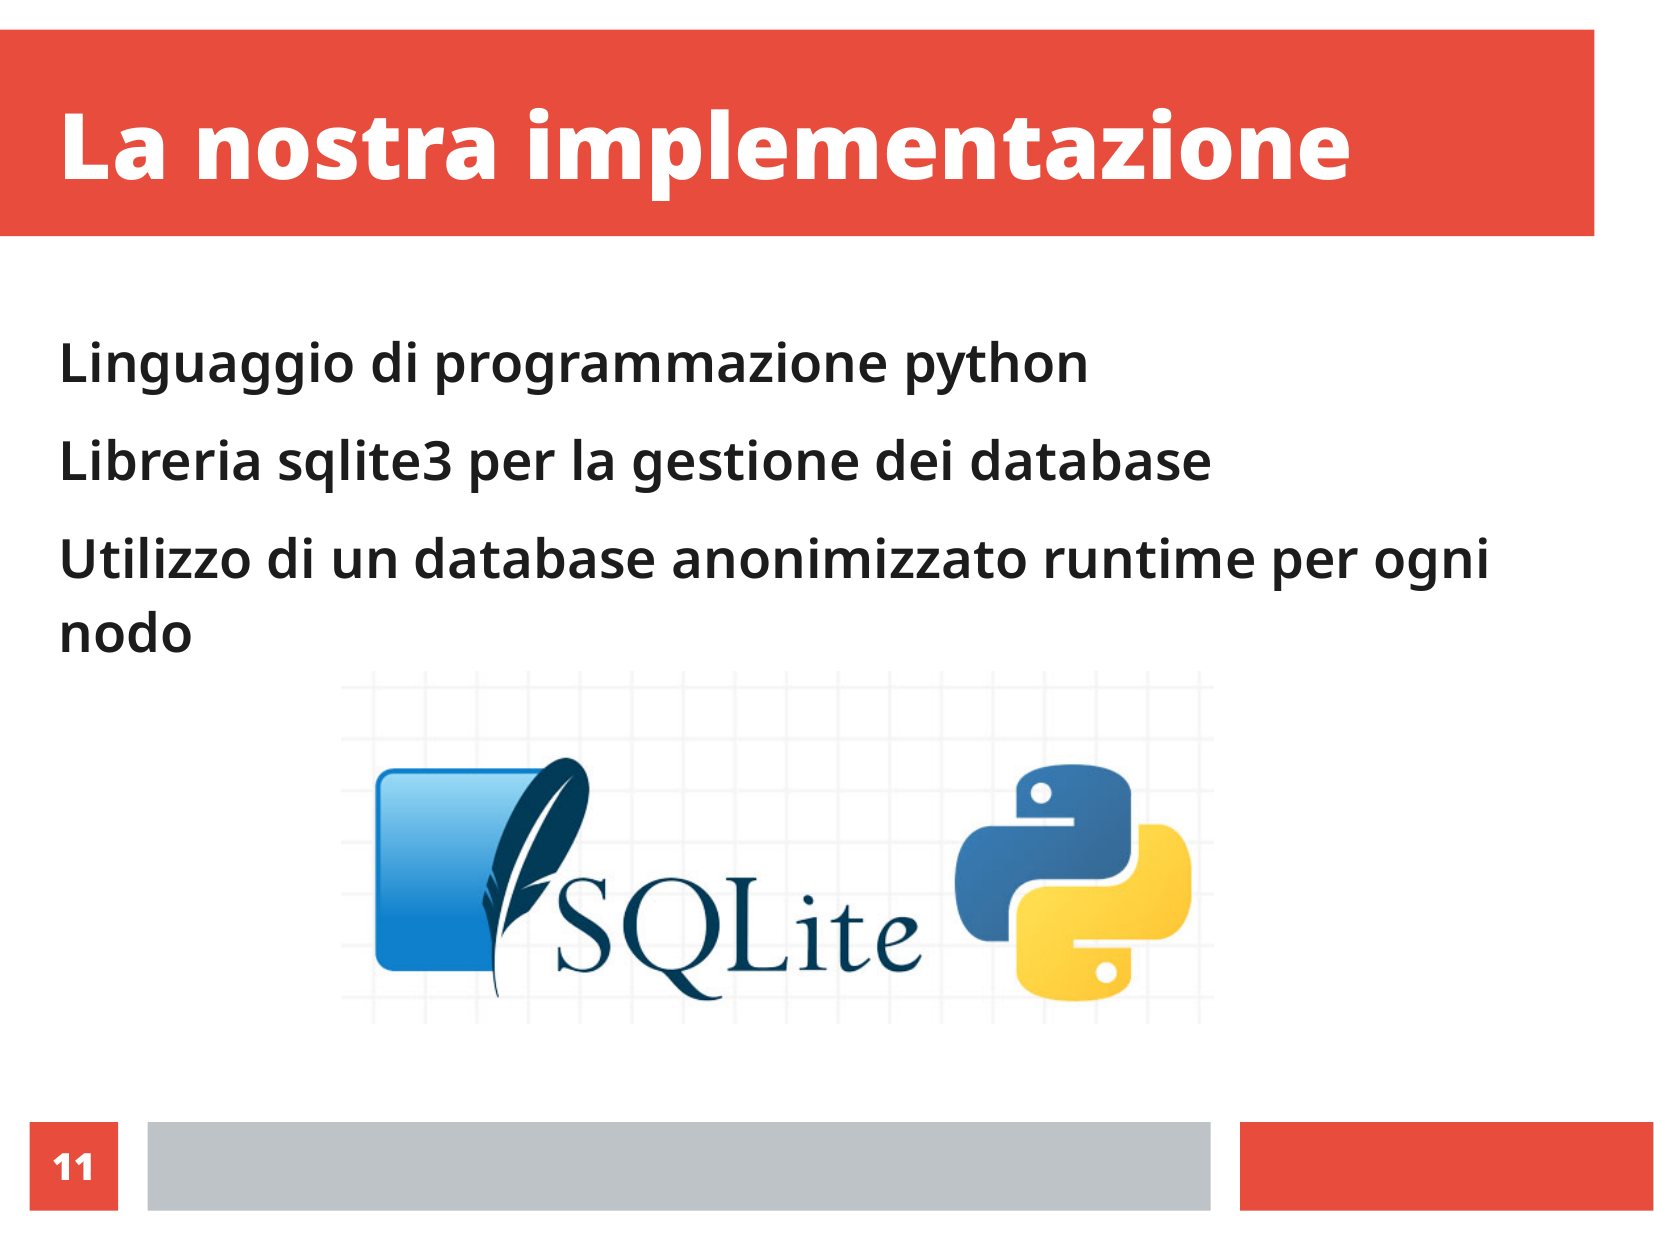

# La nostra implementazione
Linguaggio di programmazione python
Libreria sqlite3 per la gestione dei database
Utilizzo di un database anonimizzato runtime per ogni nodo
11